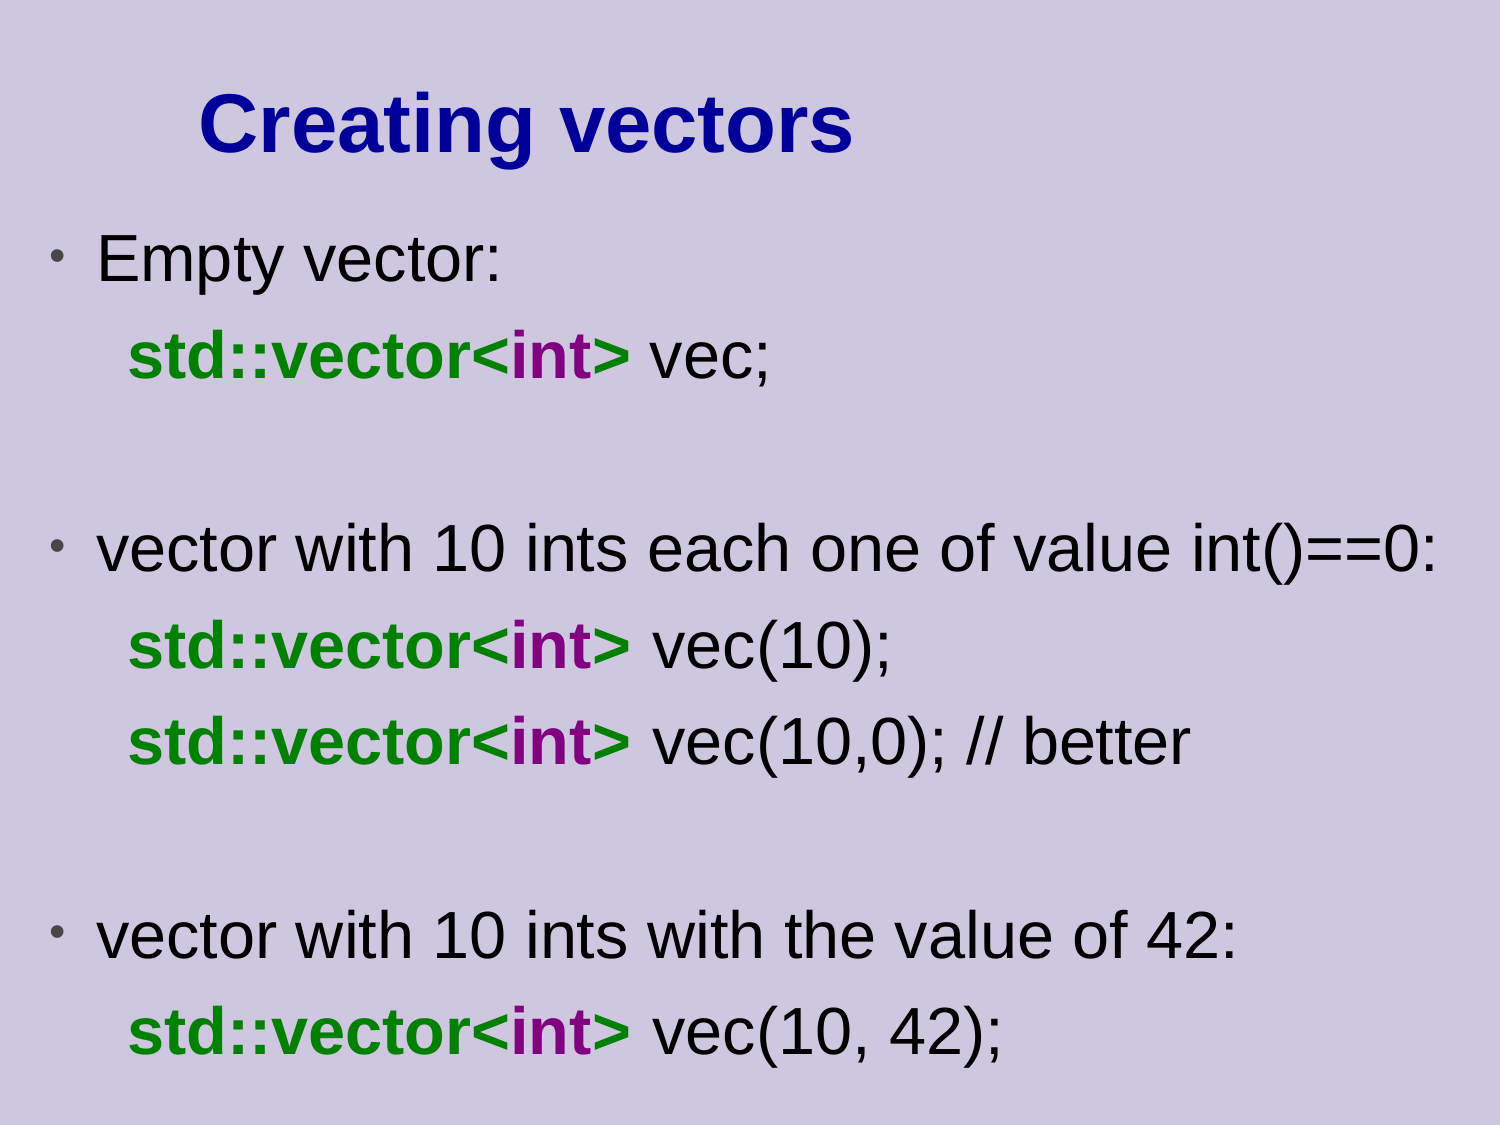

# Creating vectors
Empty vector:
std::vector<int> vec;
vector with 10 ints each one of value int()==0:
std::vector<int>	vec(10);
std::vector<int>	vec(10,0); // better
vector with 10 ints with the value of 42:
std::vector<int>	vec(10, 42);